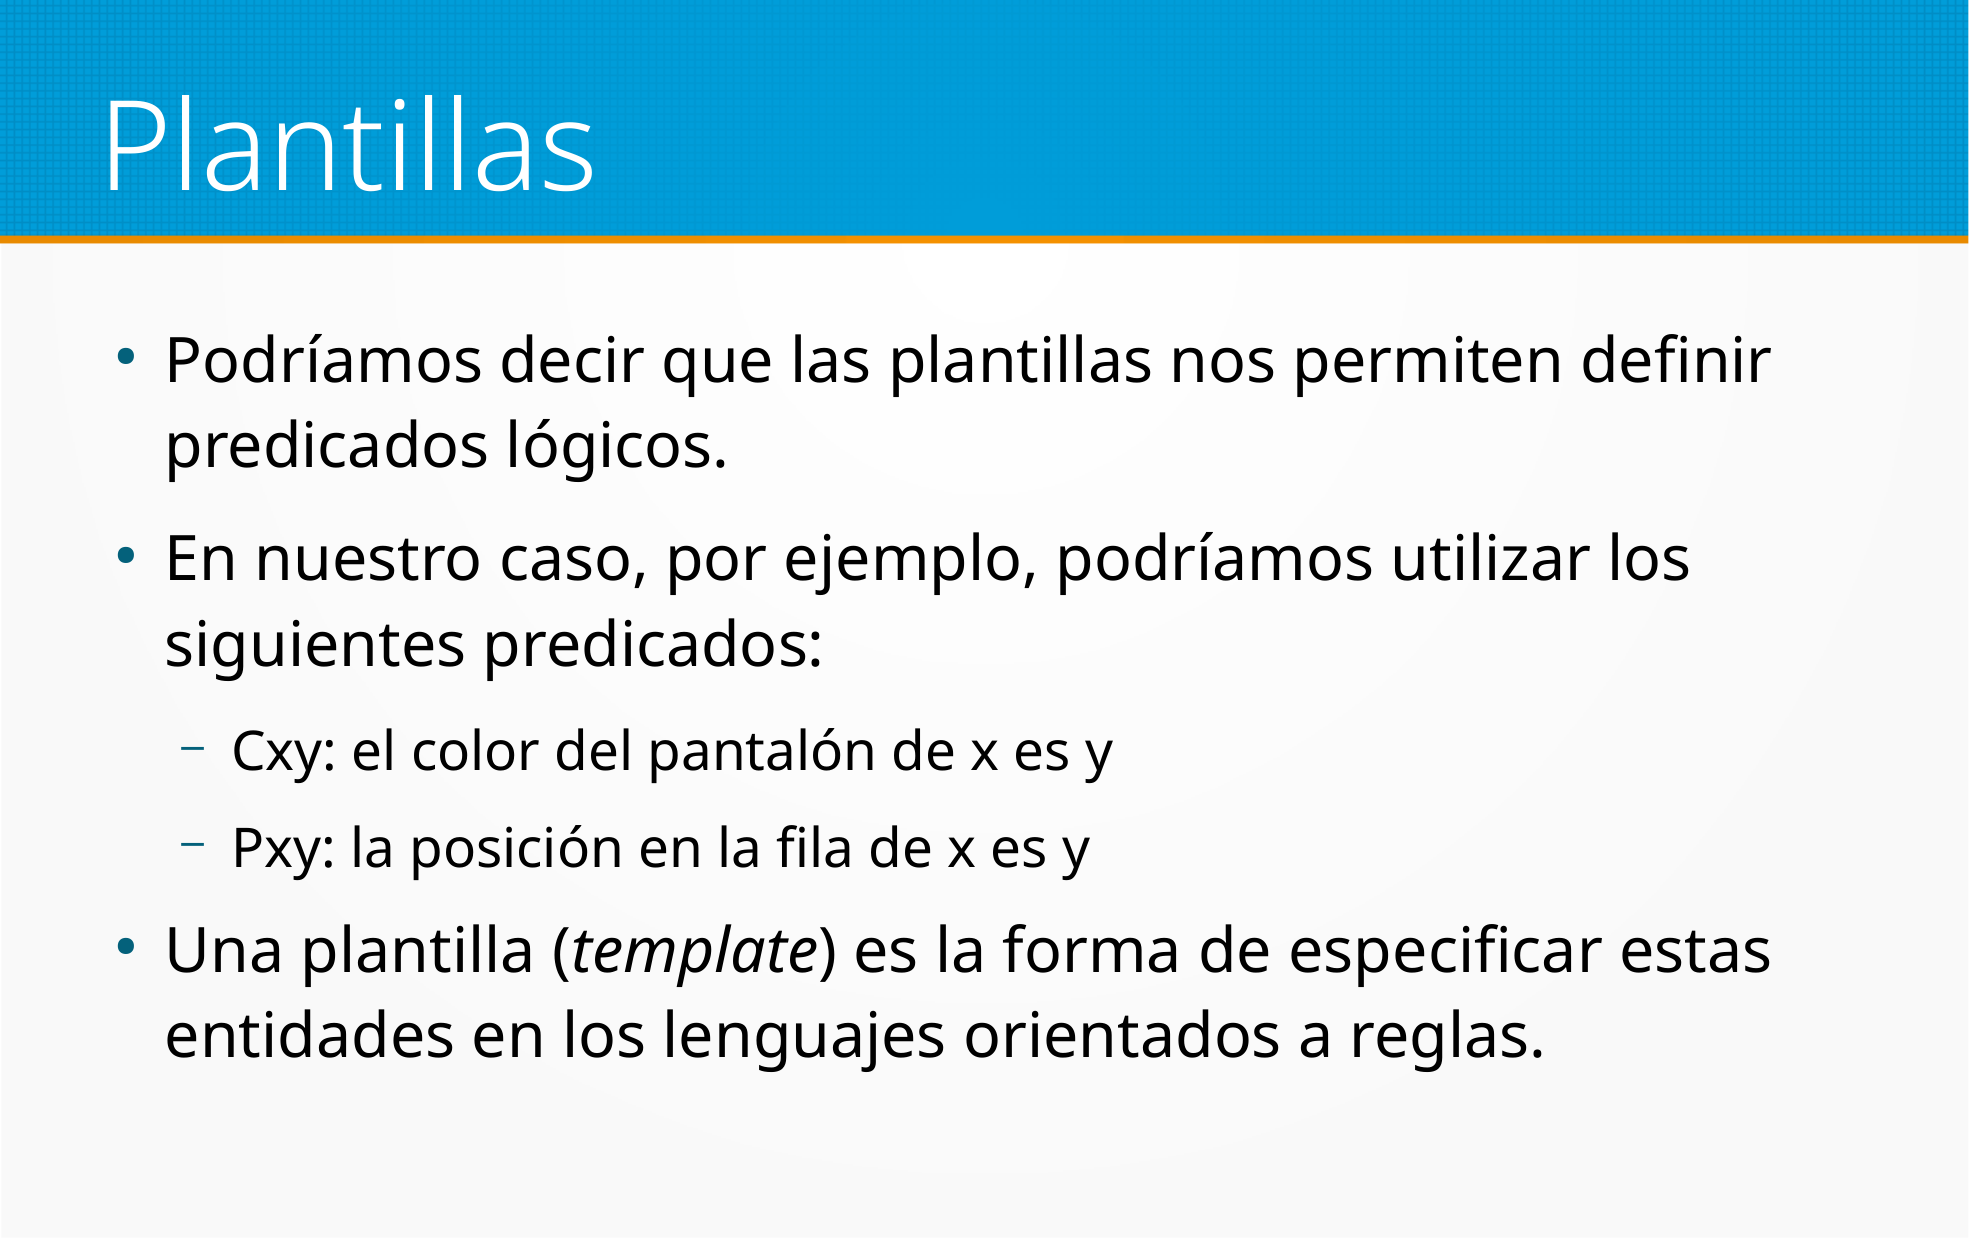

# Plantillas
Podríamos decir que las plantillas nos permiten definir predicados lógicos.
En nuestro caso, por ejemplo, podríamos utilizar los siguientes predicados:
Cxy: el color del pantalón de x es y
Pxy: la posición en la fila de x es y
Una plantilla (template) es la forma de especificar estas entidades en los lenguajes orientados a reglas.